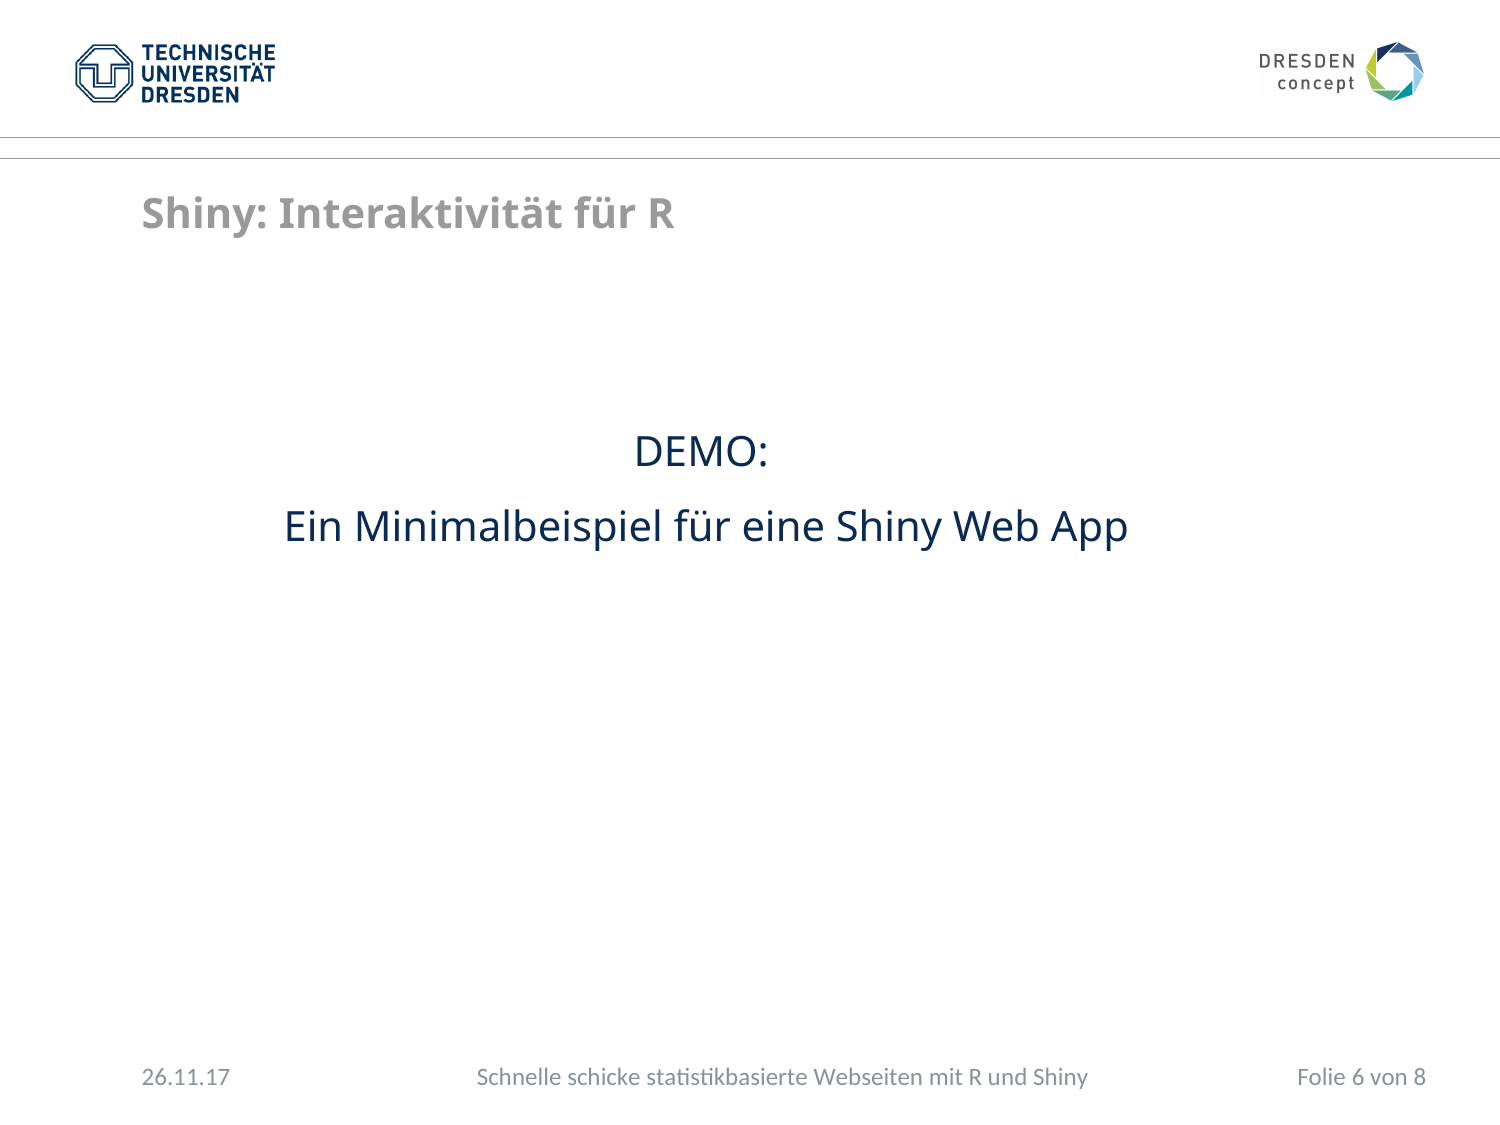

# Shiny: Interaktivität für R
DEMO:
Ein Minimalbeispiel für eine Shiny Web App
26.11.17
Folie von 8
Schnelle schicke statistikbasierte Webseiten mit R und Shiny